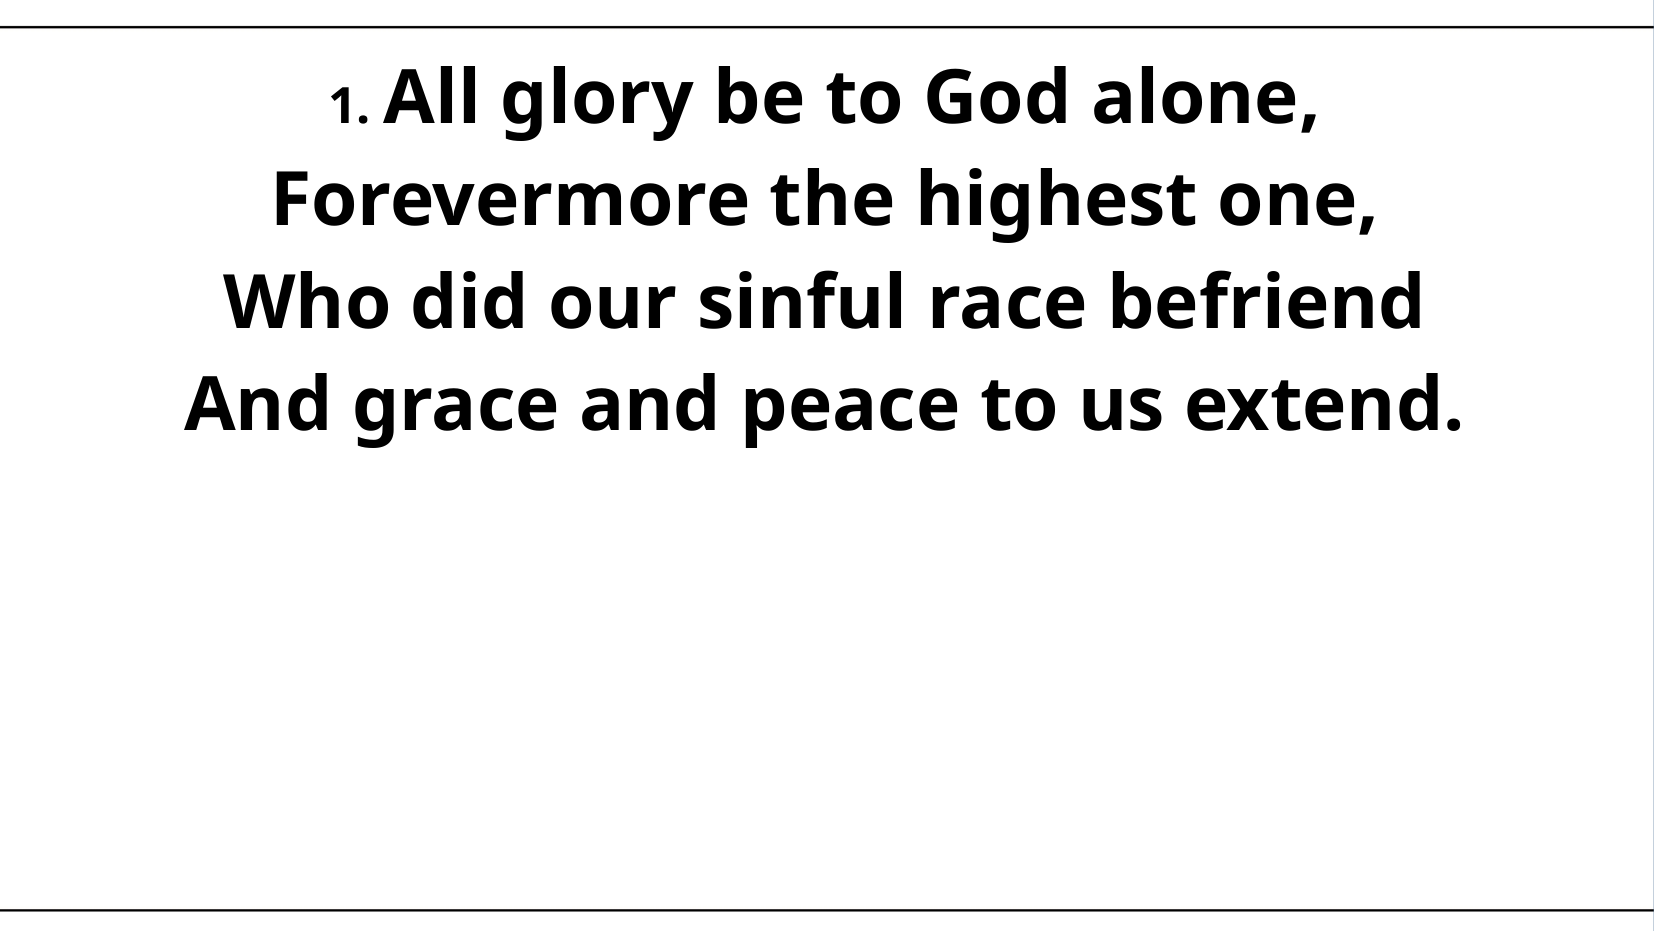

1. All glory be to God alone,
Forevermore the highest one,
Who did our sinful race befriend
And grace and peace to us extend.